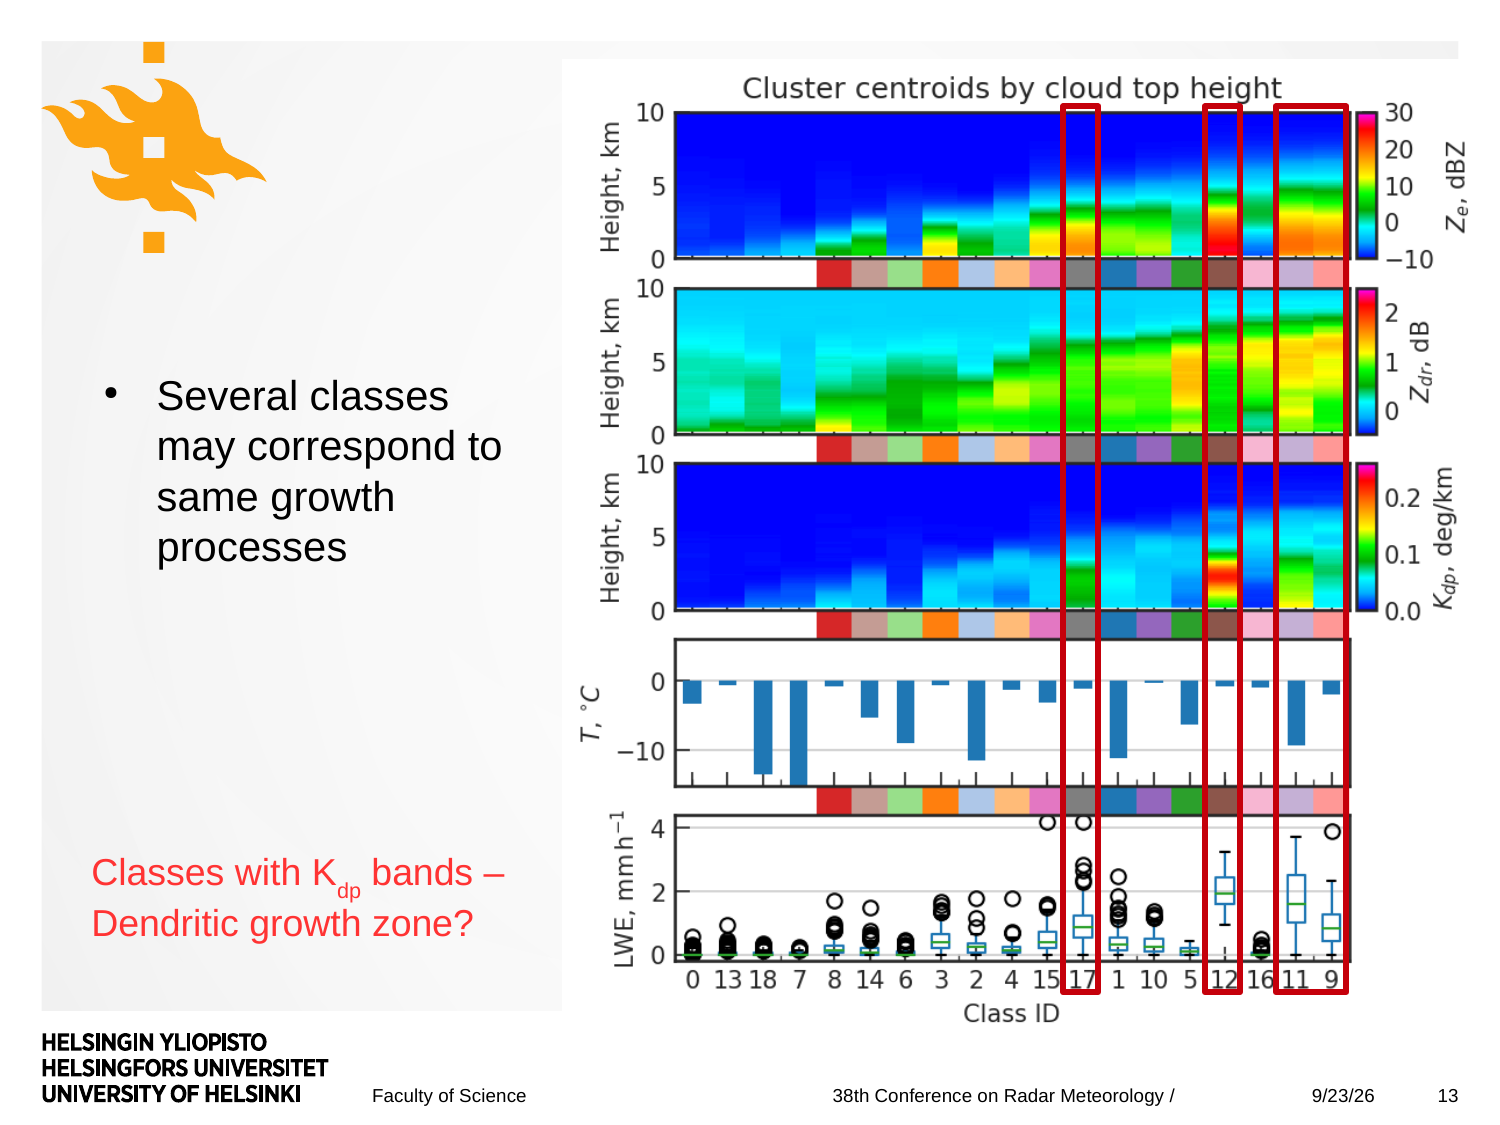

# Several classes may correspond to same growth processes
Classes with Kdp bands – Dendritic growth zone?
13
alatunniste